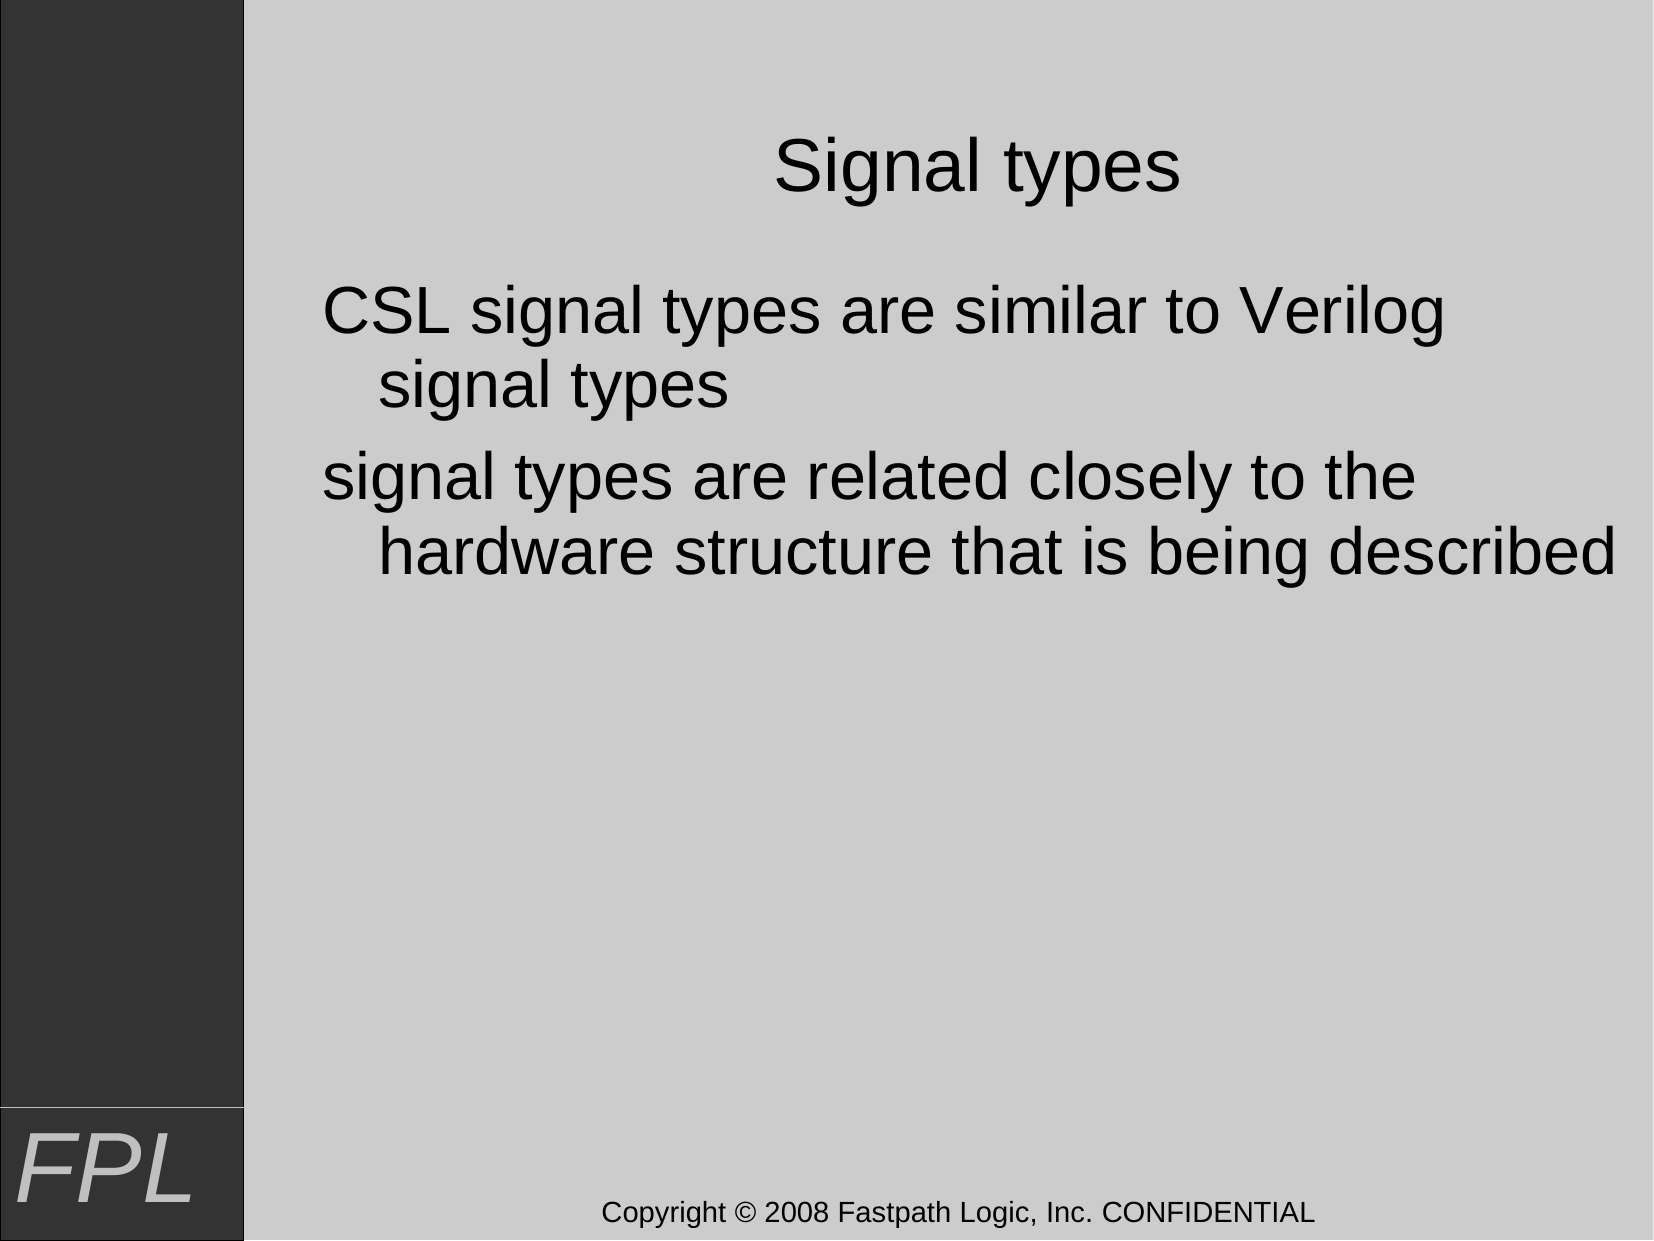

# Signal types
CSL signal types are similar to Verilog signal types
signal types are related closely to the hardware structure that is being described